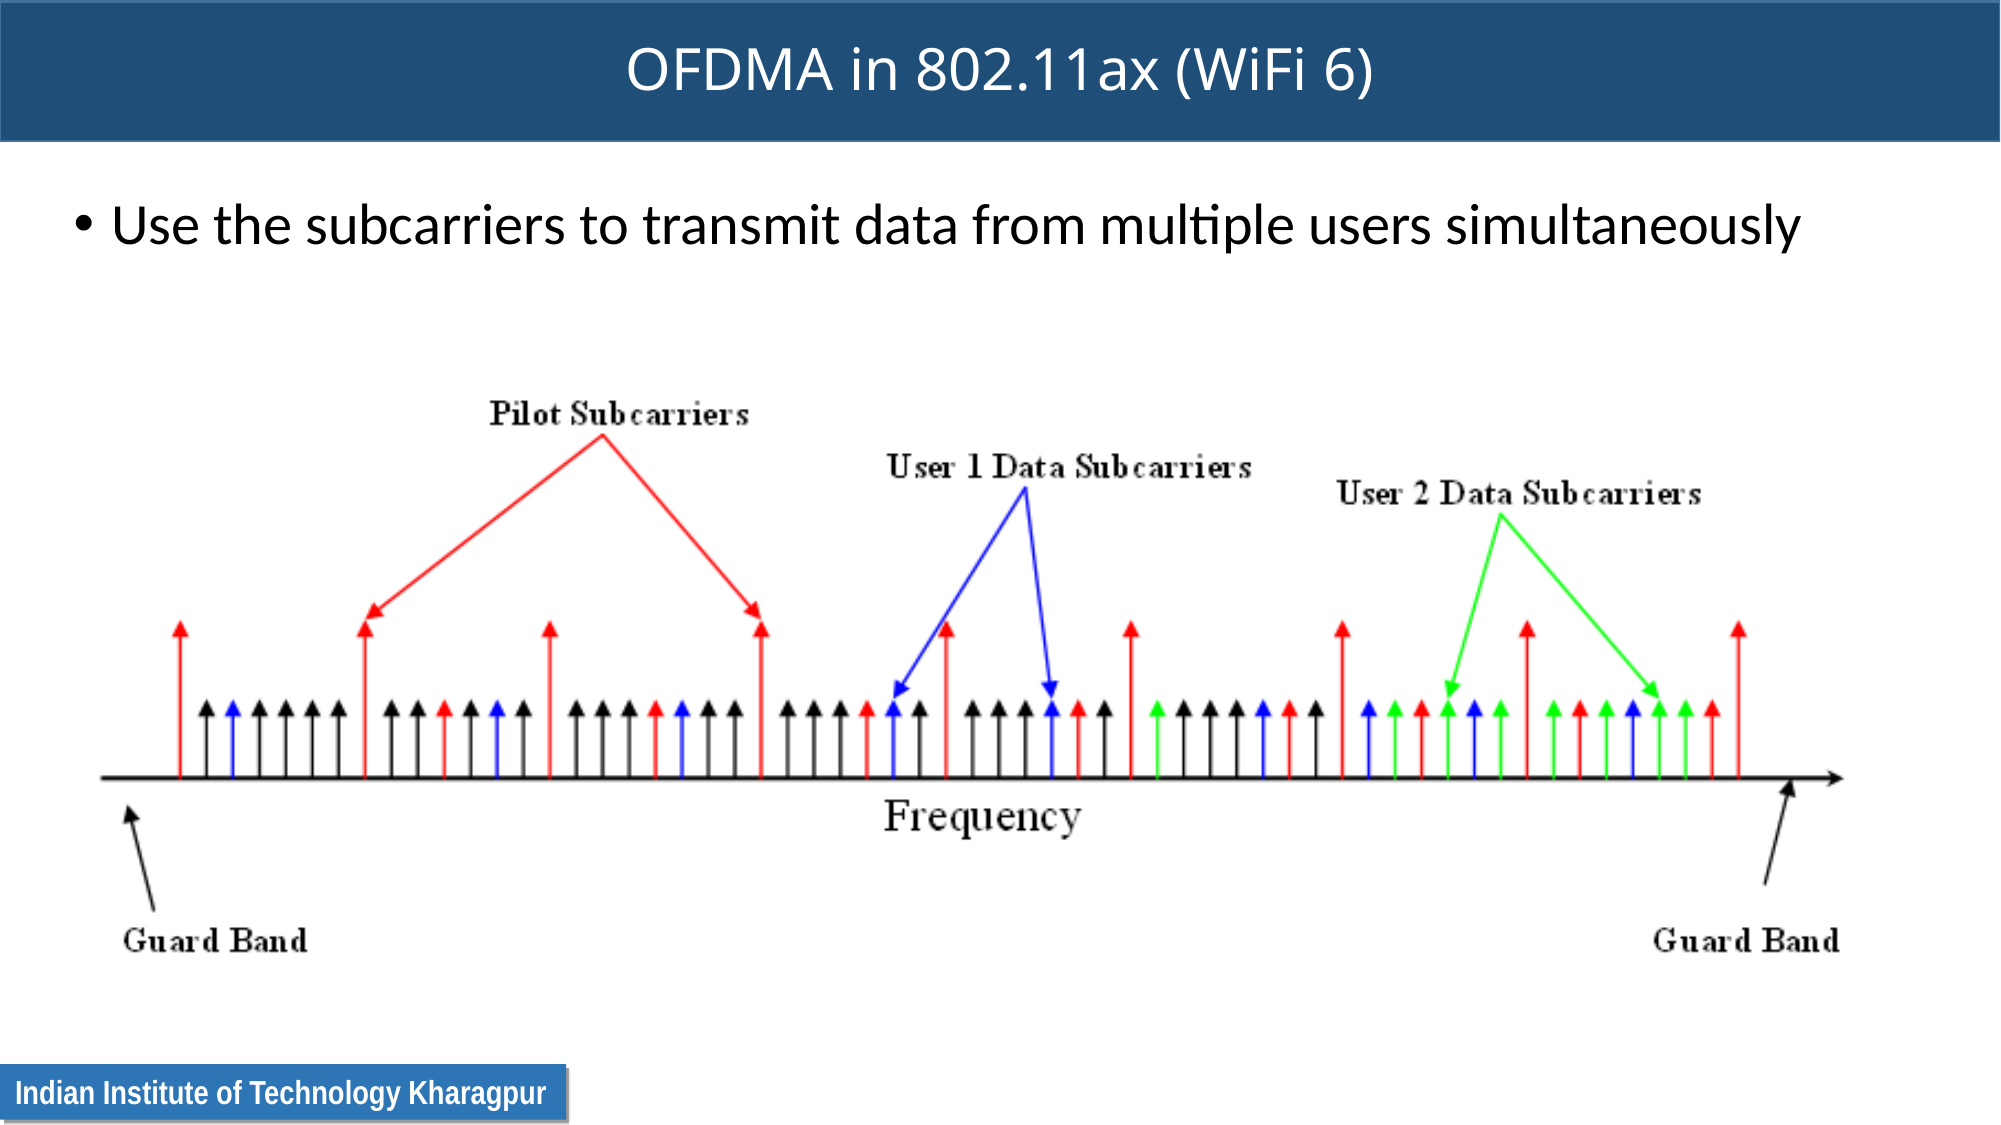

OFDMA in 802.11ax (WiFi 6)
# Use the subcarriers to transmit data from multiple users simultaneously